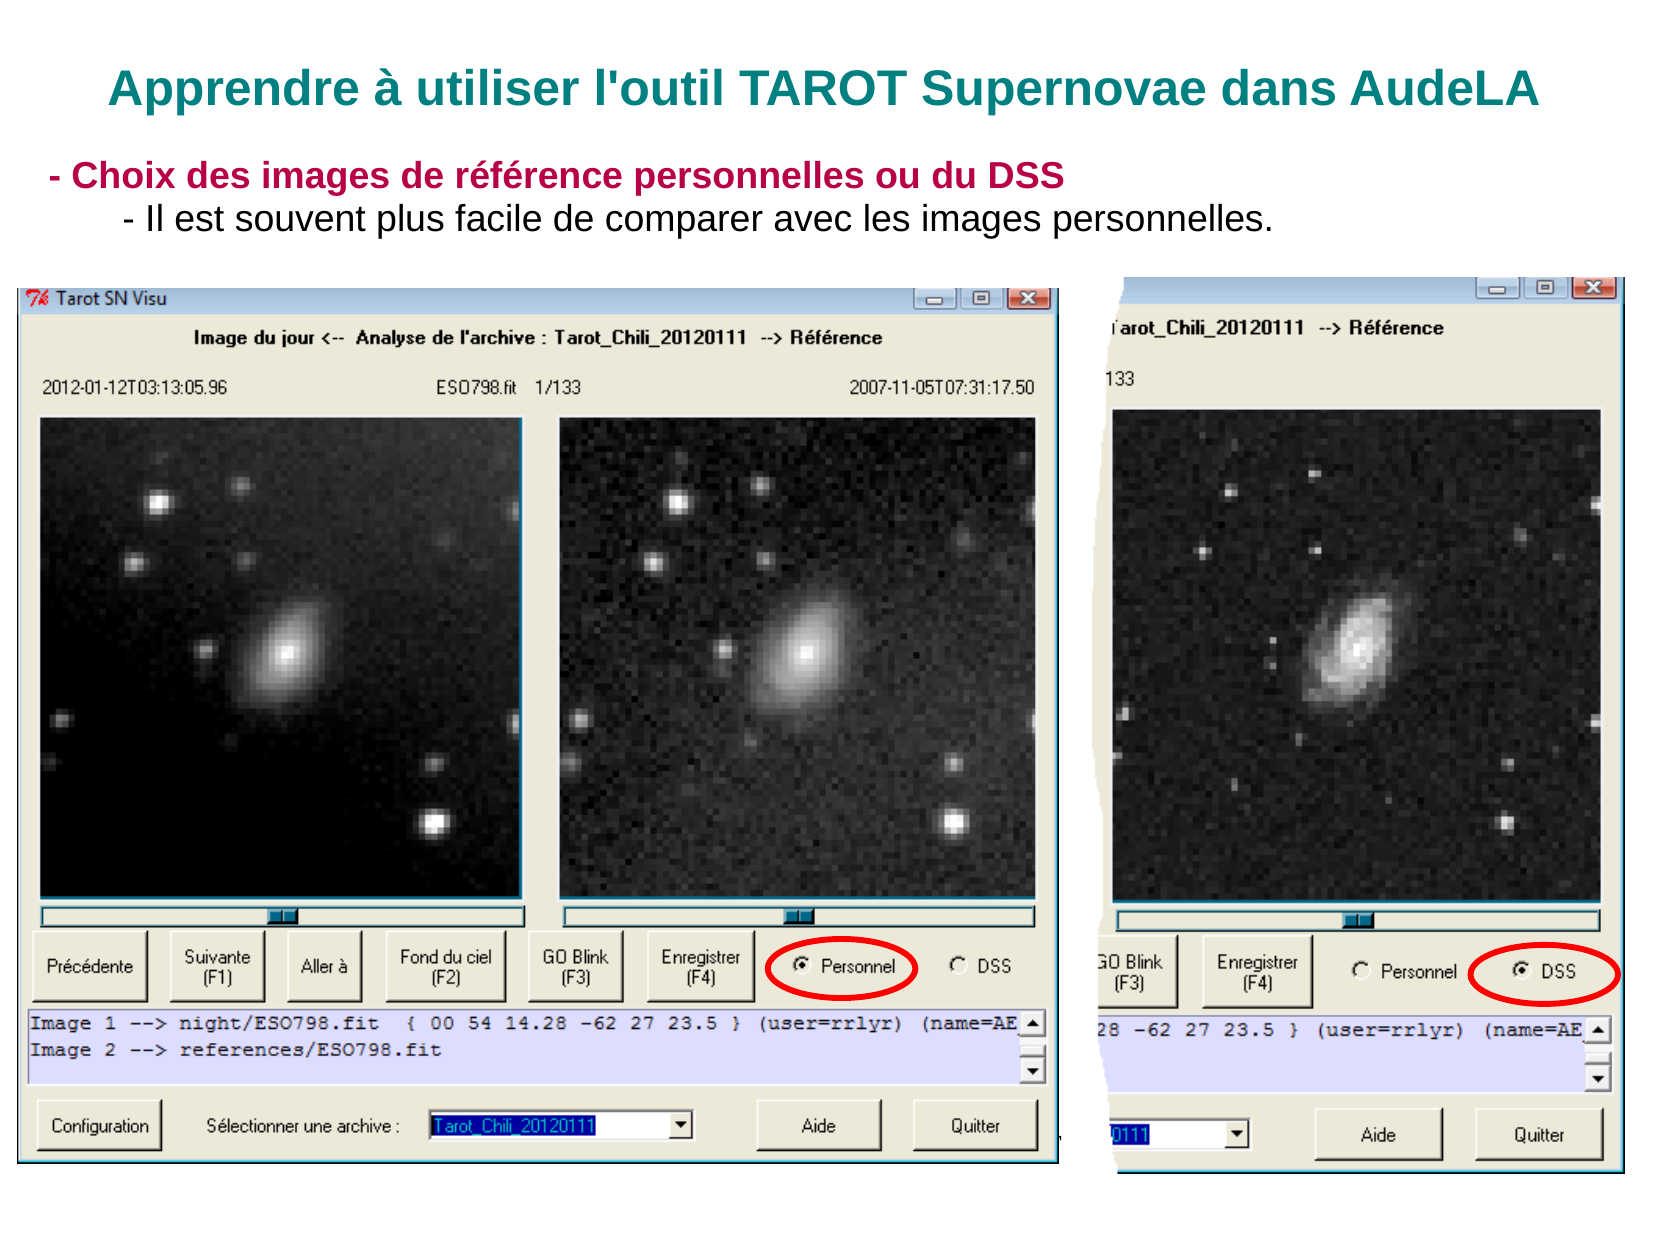

Apprendre à utiliser l'outil TAROT Supernovae dans AudeLA
- Choix des images de référence personnelles ou du DSS
	- Il est souvent plus facile de comparer avec les images personnelles.
Découvrir des supernovae avec TAROT
12